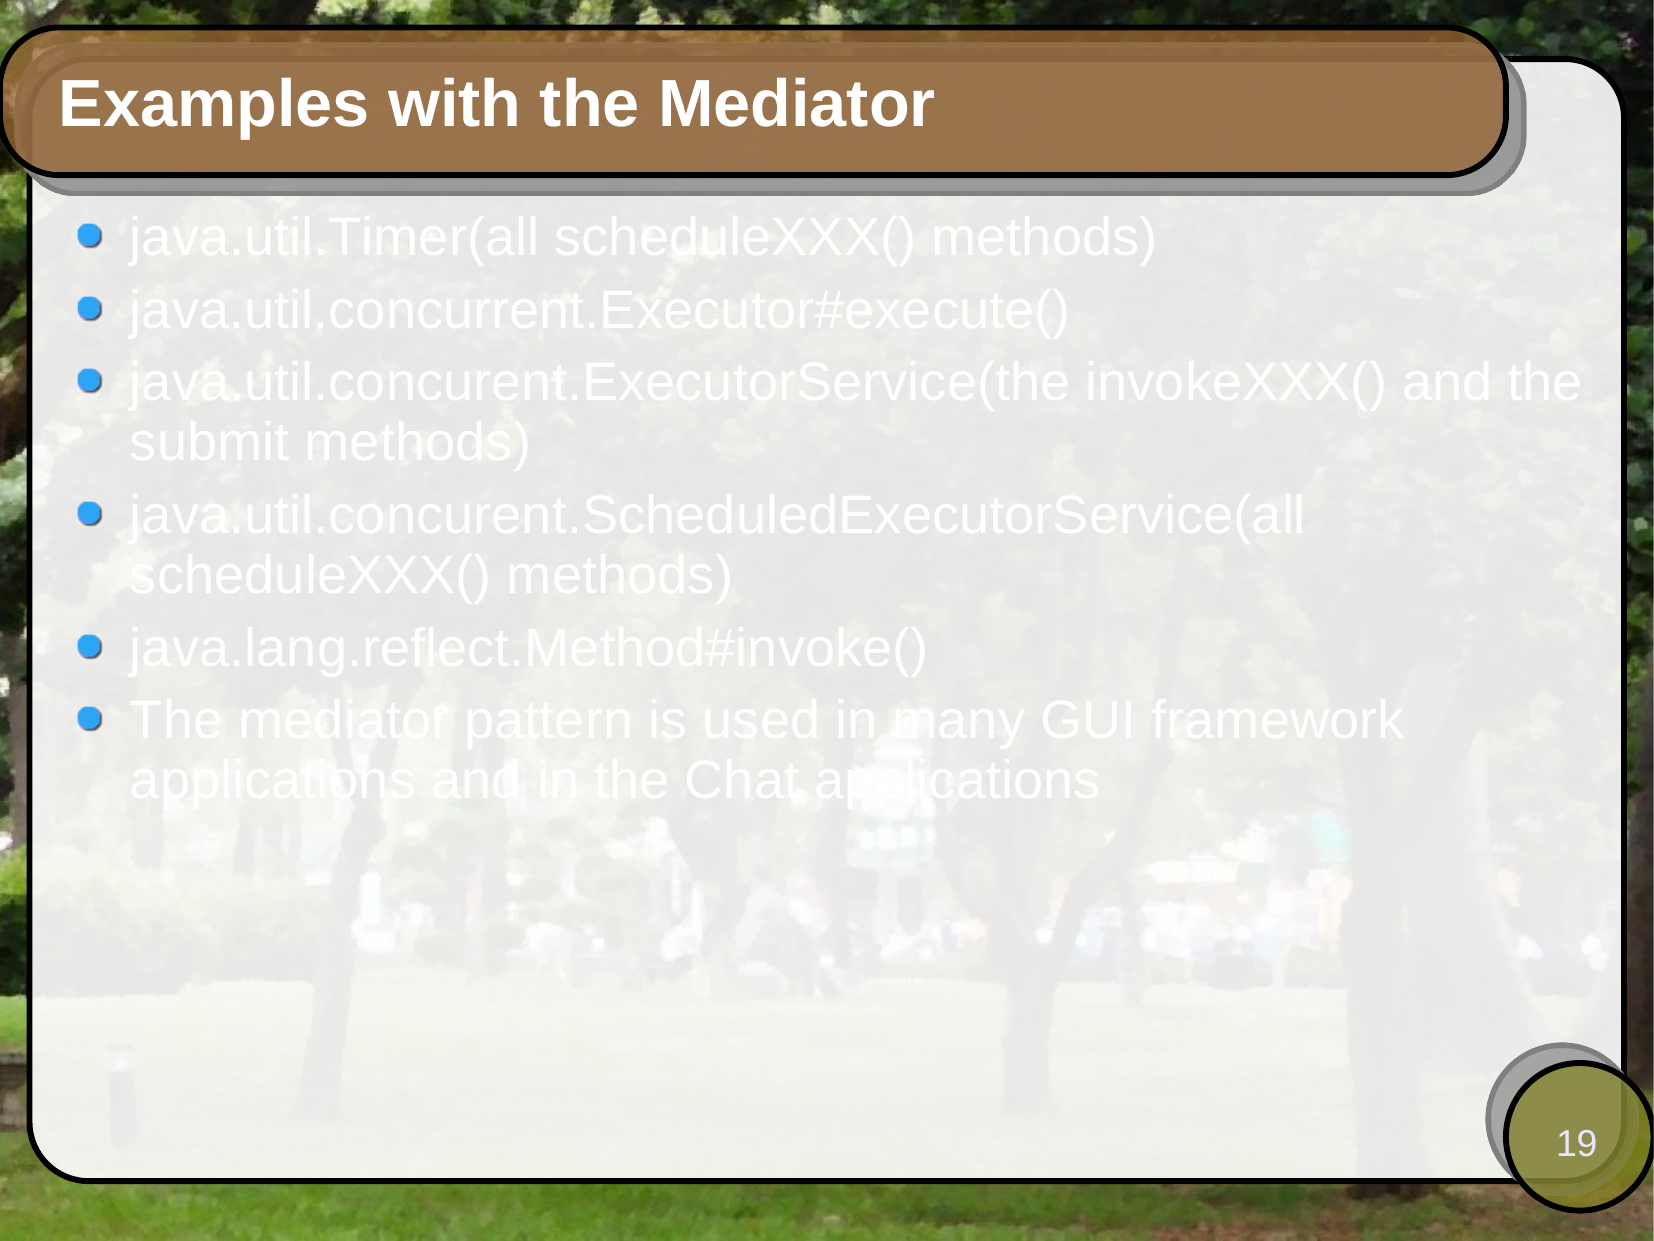

# Examples with the Mediator
java.util.Timer(all scheduleXXX() methods)
java.util.concurrent.Executor#execute()
java.util.concurent.ExecutorService(the invokeXXX() and the submit methods)
java.util.concurent.ScheduledExecutorService(all scheduleXXX() methods)
java.lang.reflect.Method#invoke()
The mediator pattern is used in many GUI framework applications and in the Chat applications
19